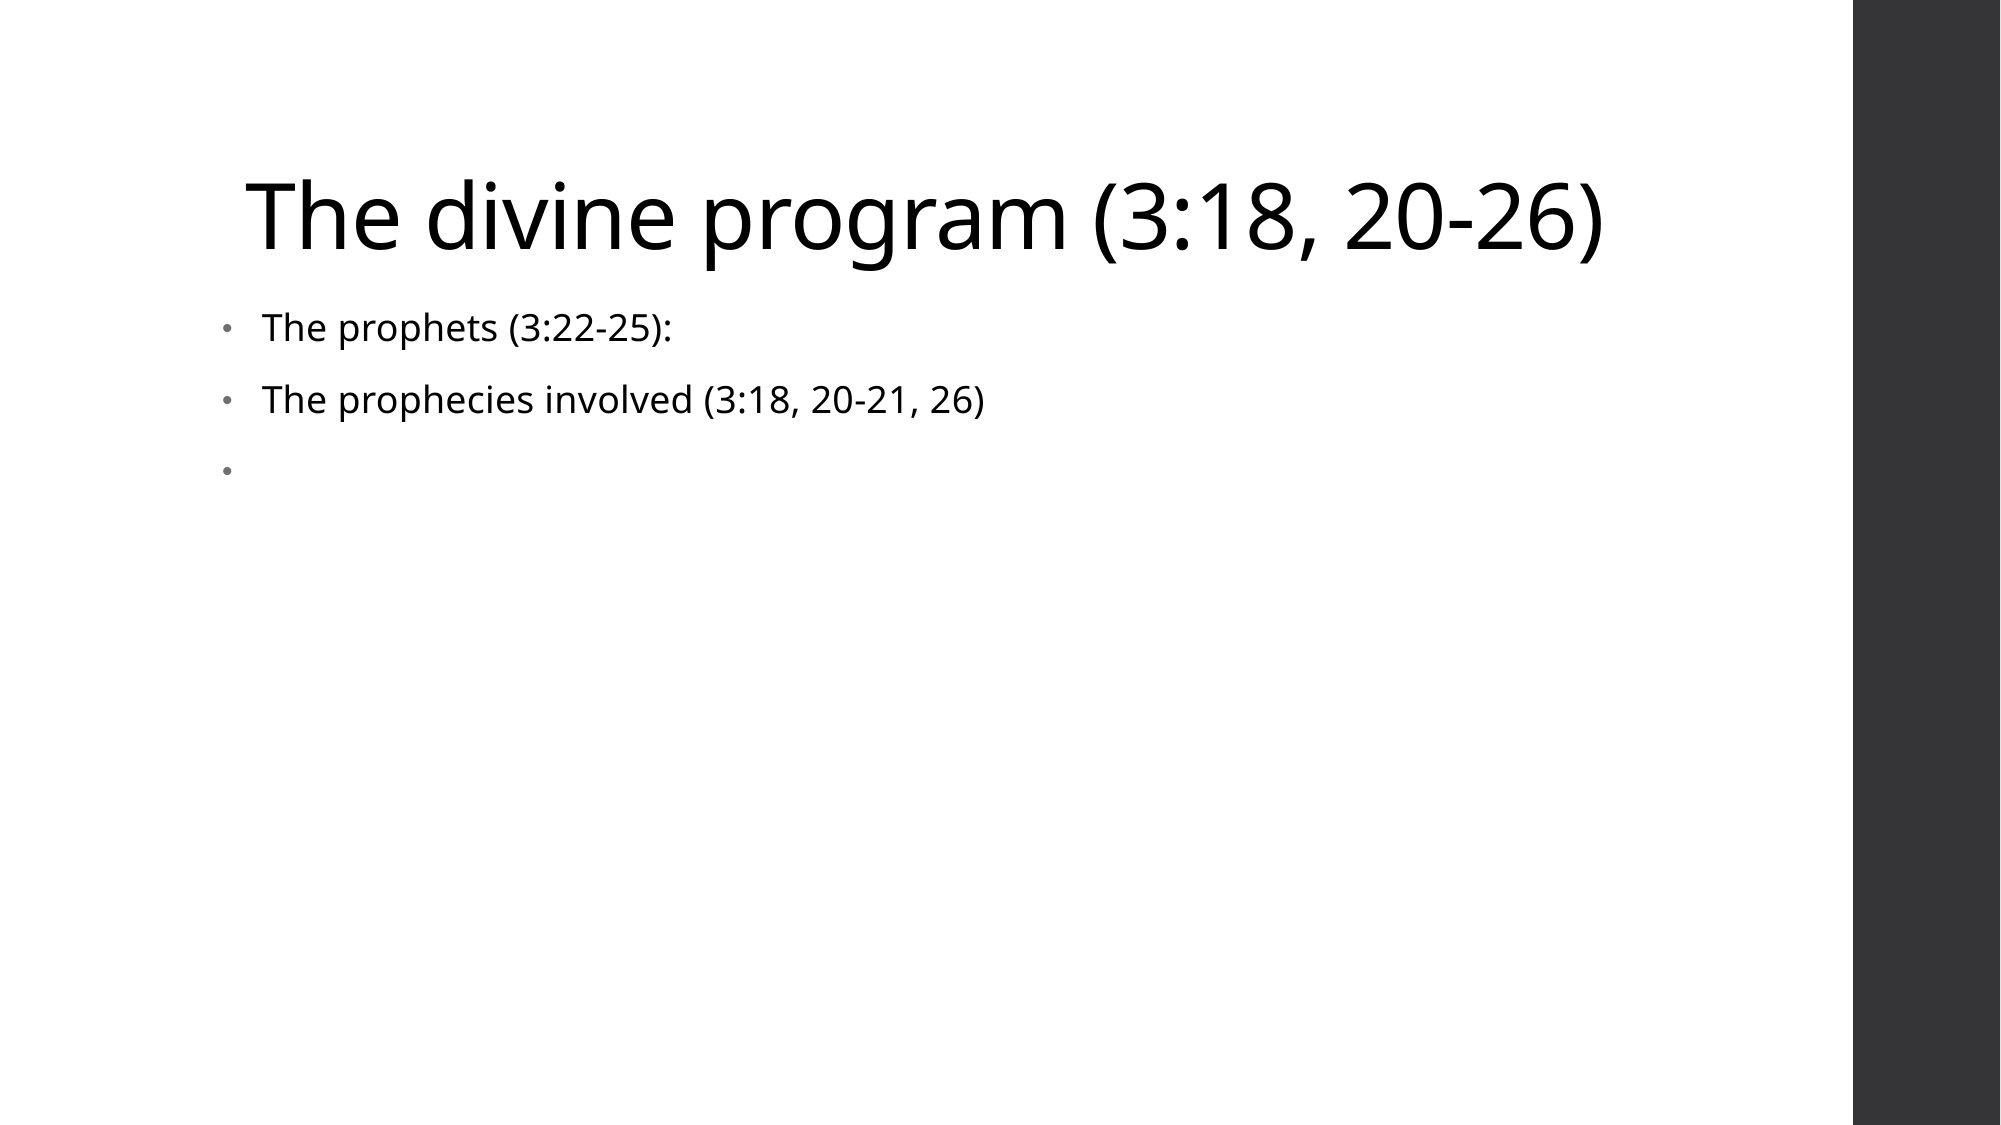

# The divine program (3:18, 20-26)
 The prophets (3:22-25):
 The prophecies involved (3:18, 20-21, 26)